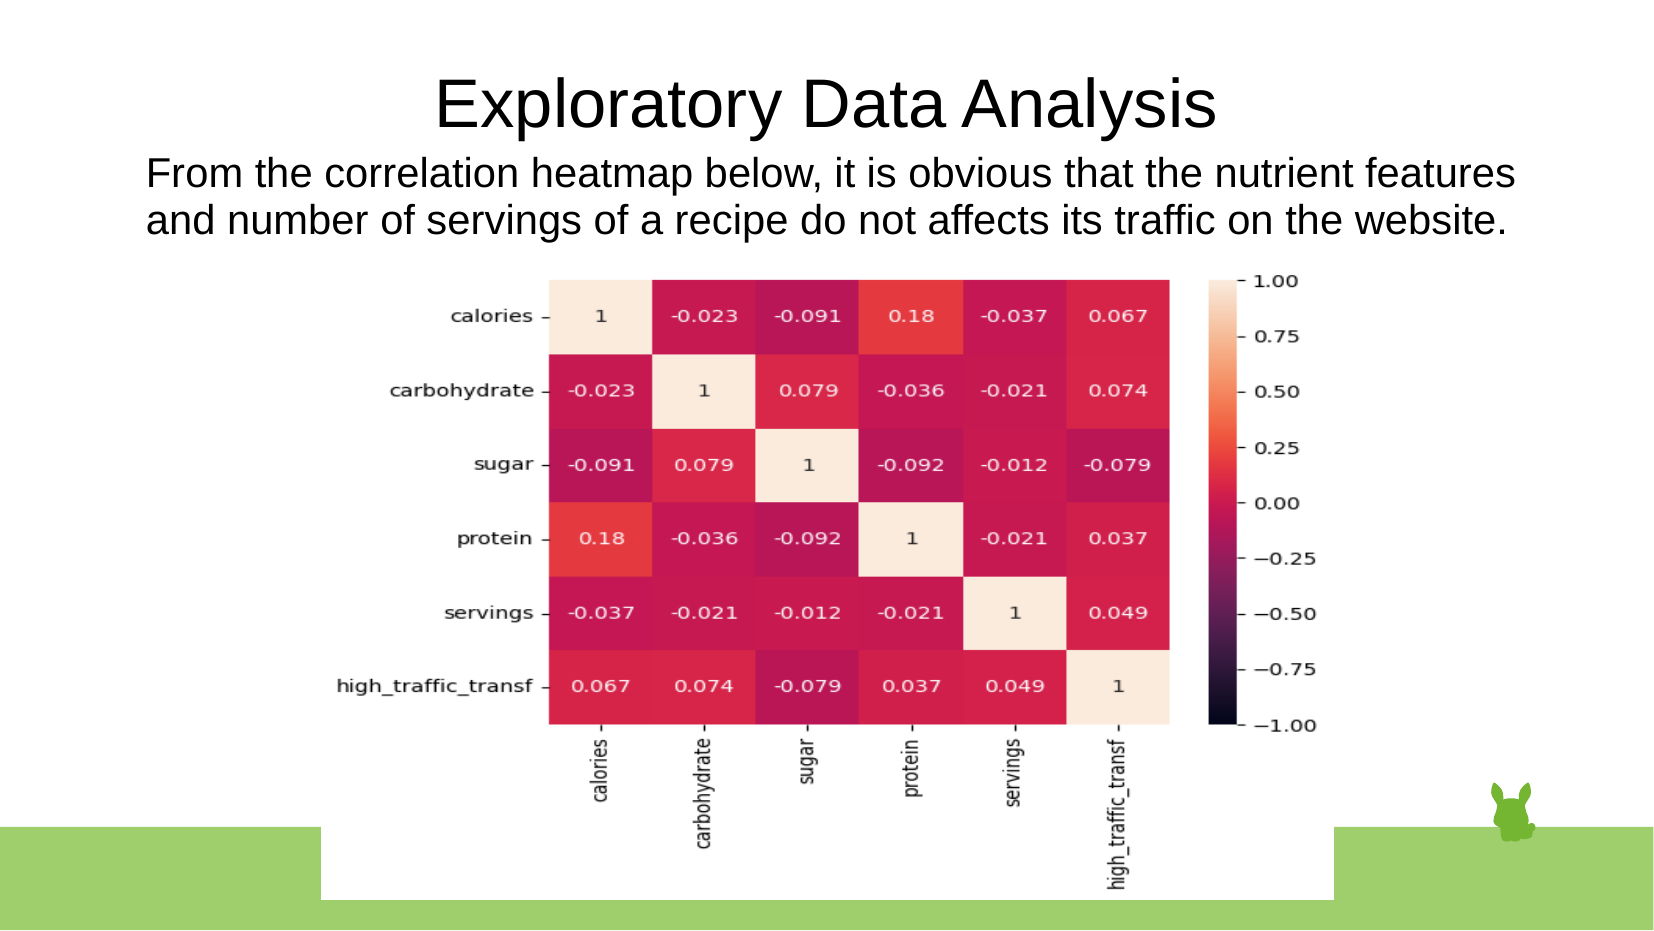

# Exploratory Data Analysis
From the correlation heatmap below, it is obvious that the nutrient features and number of servings of a recipe do not affects its traffic on the website.